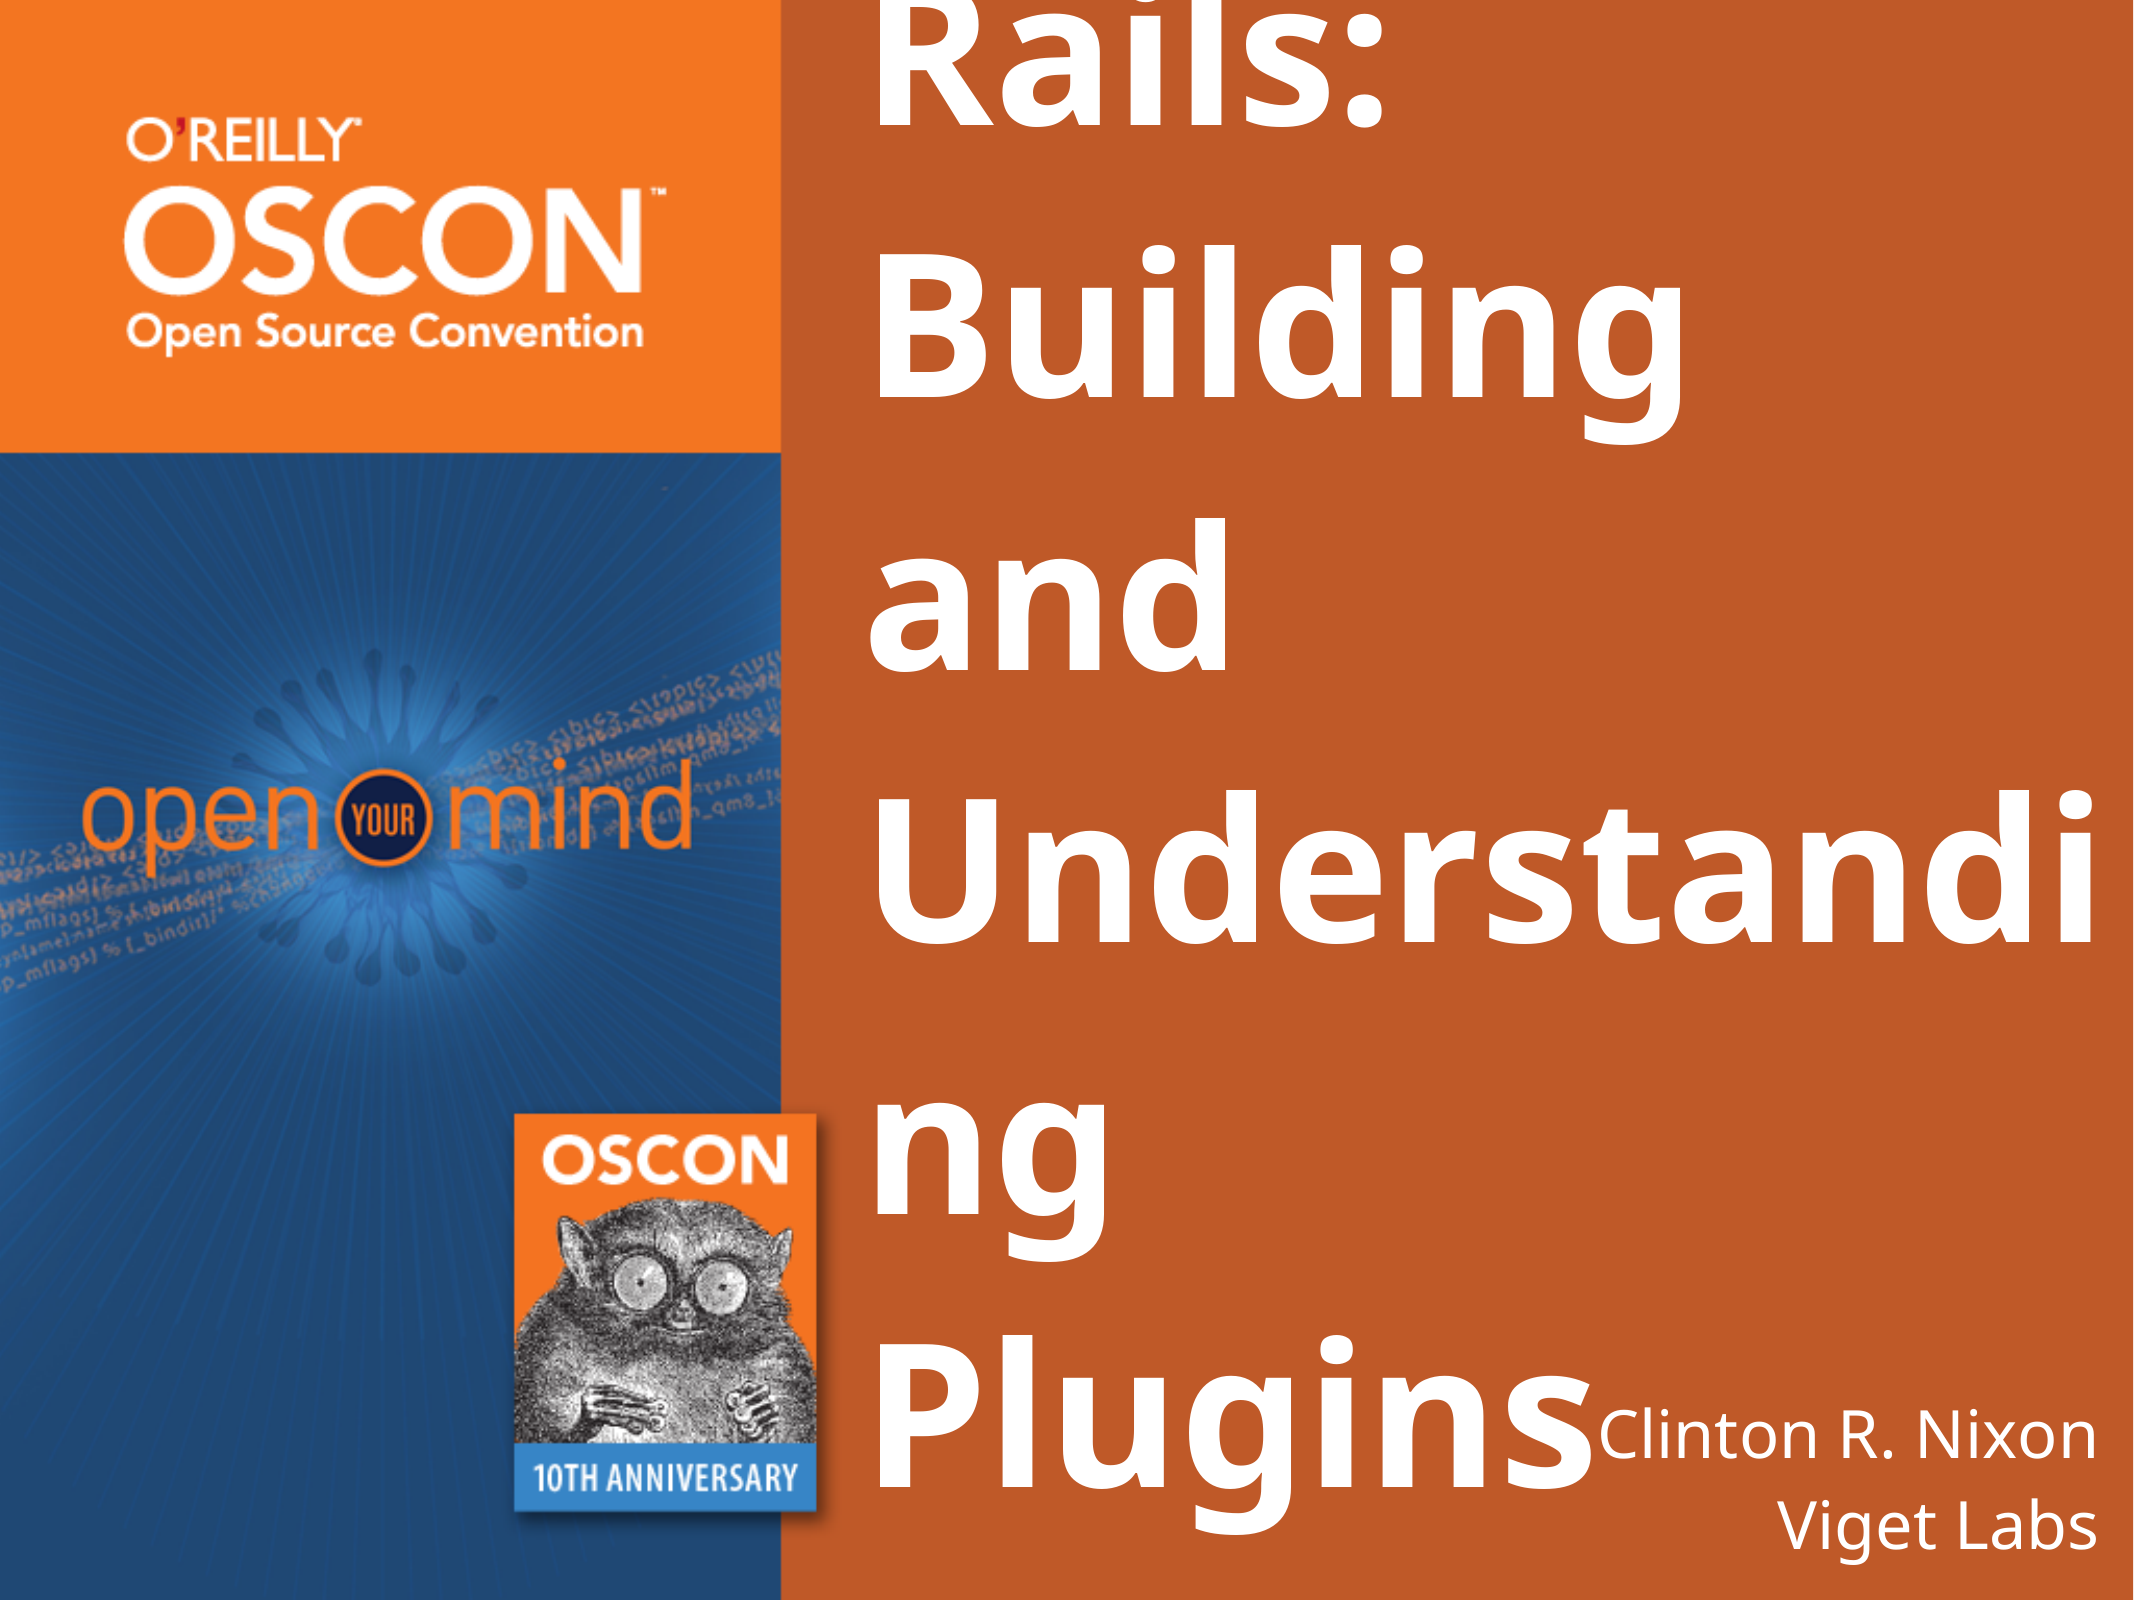

# Extending Rails: Building and Understanding Plugins
Clinton R. Nixon
Viget Labs